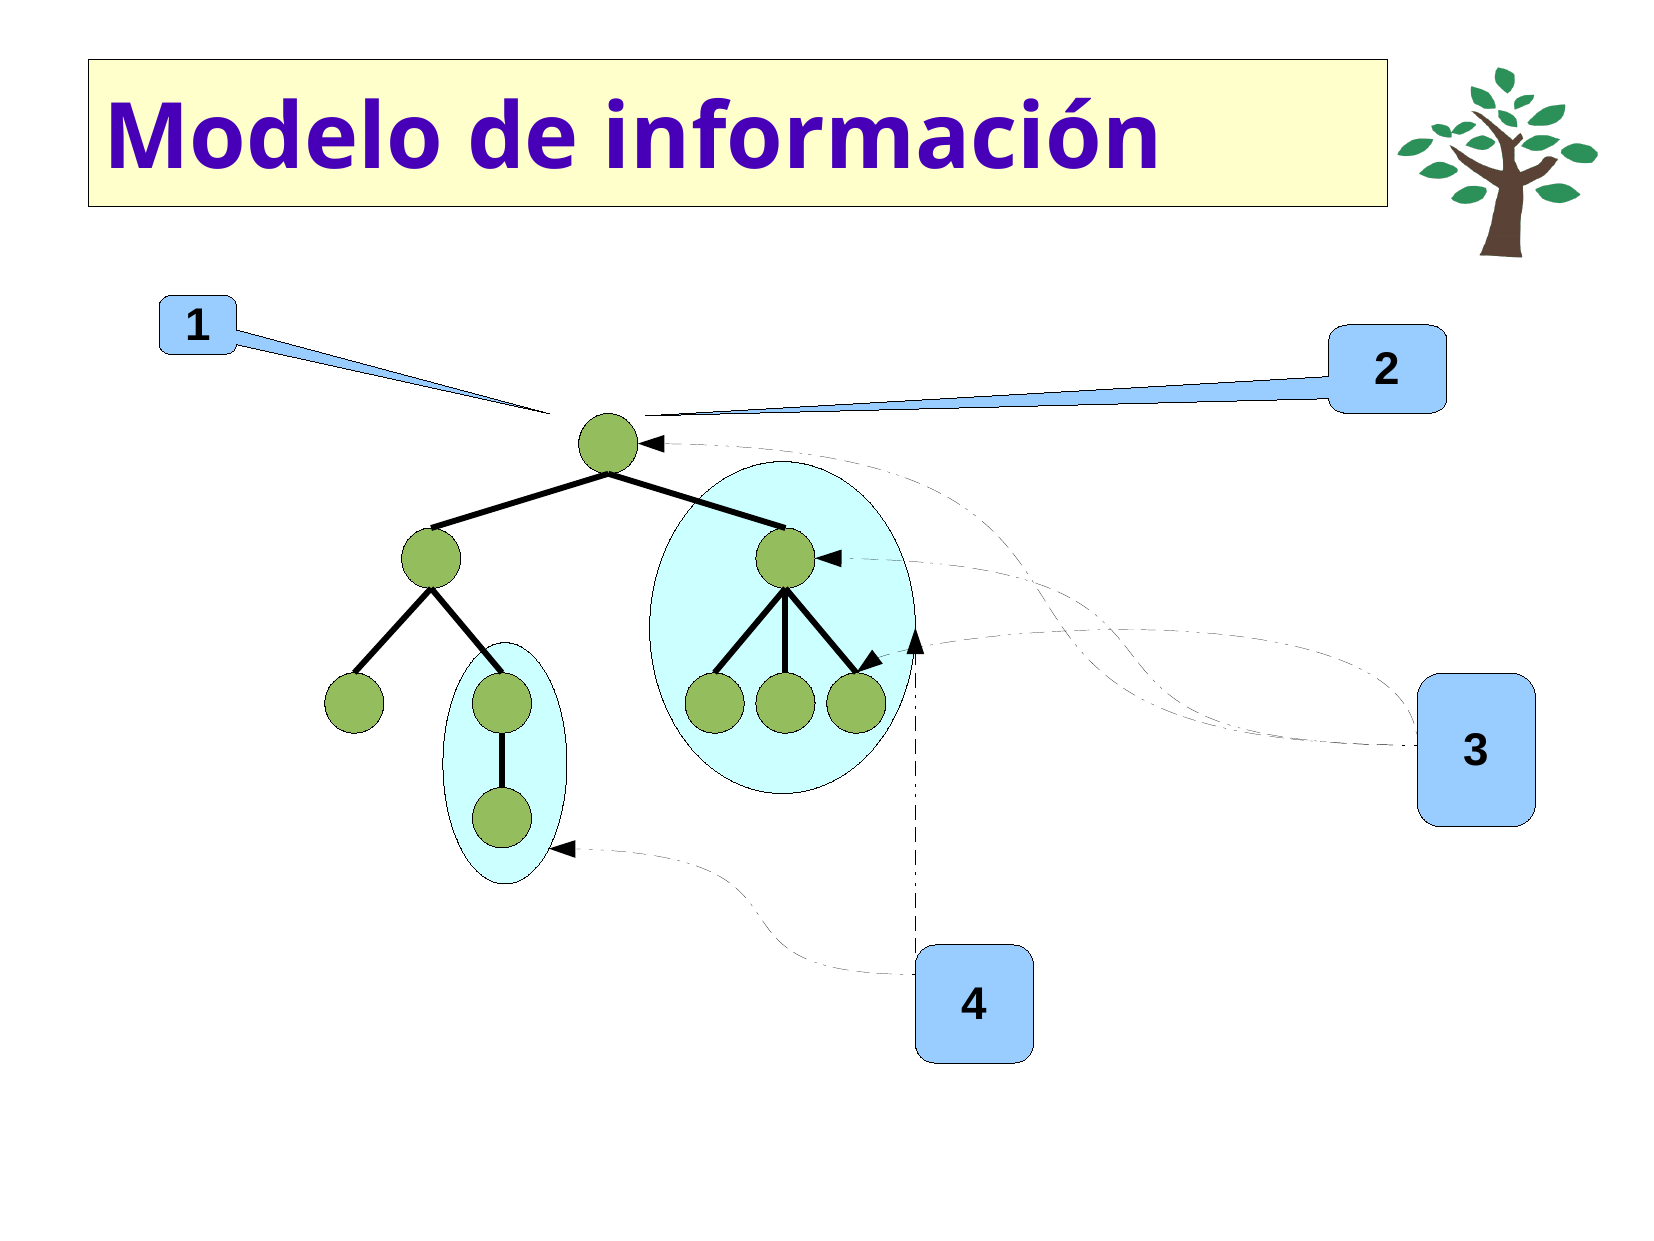

Modelo de información
1
2
3
4